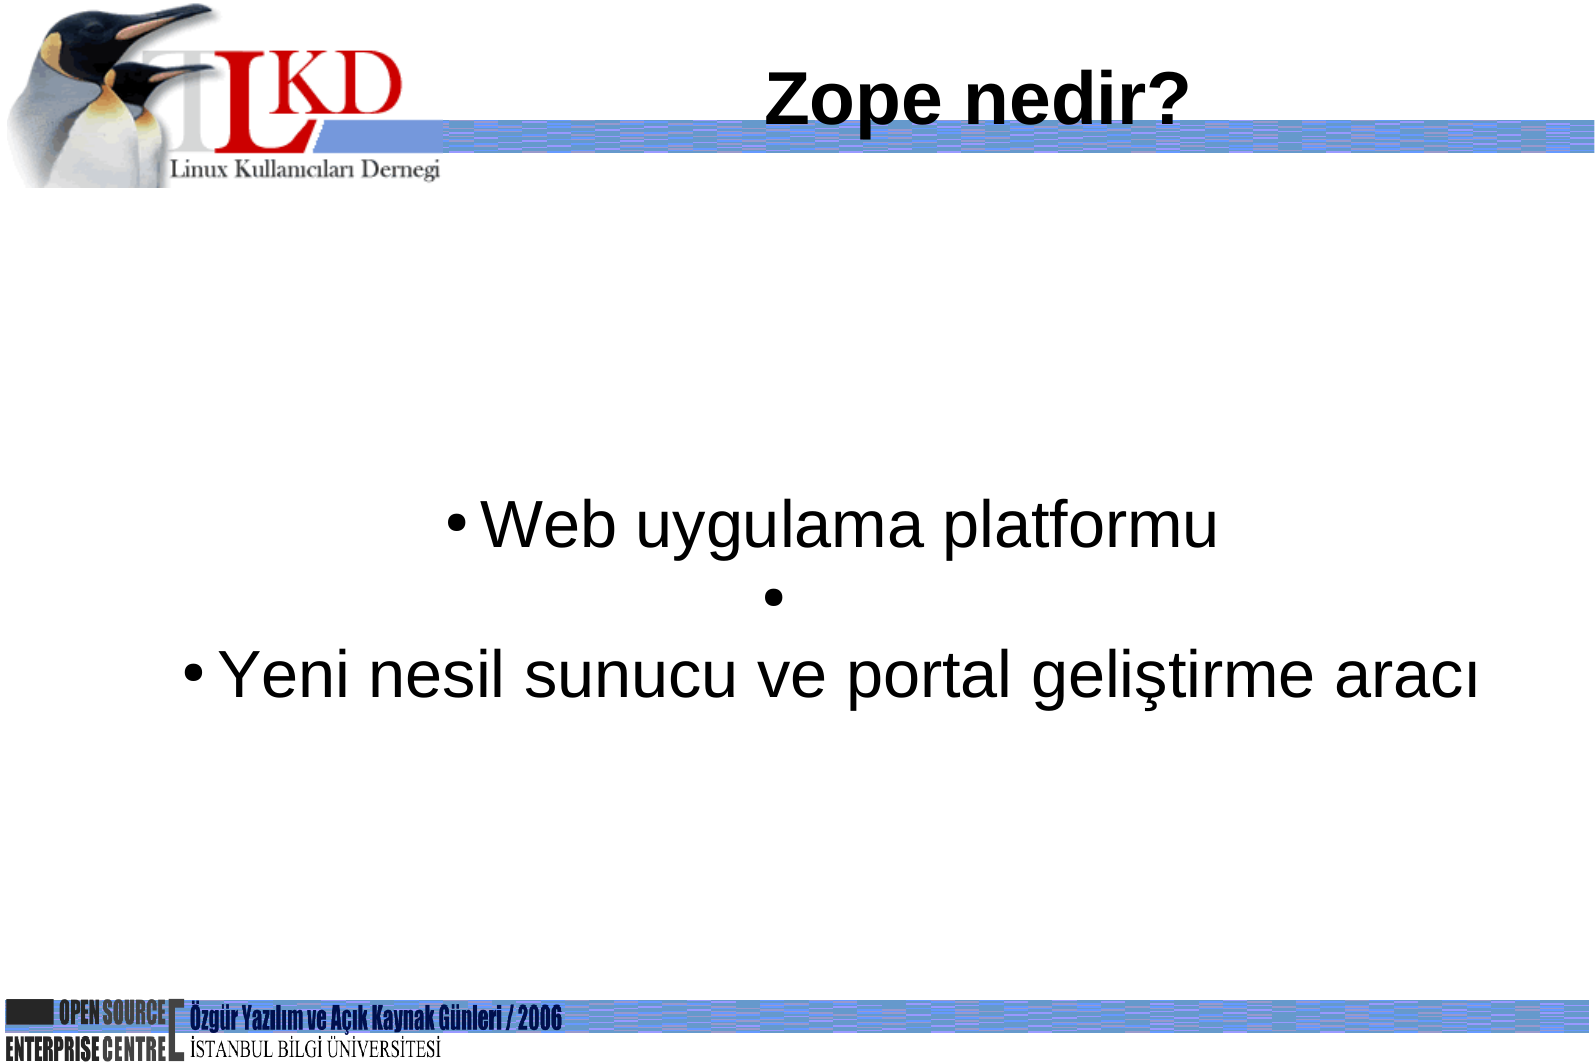

# Zope nedir?
Web uygulama platformu
Yeni nesil sunucu ve portal geliştirme aracı